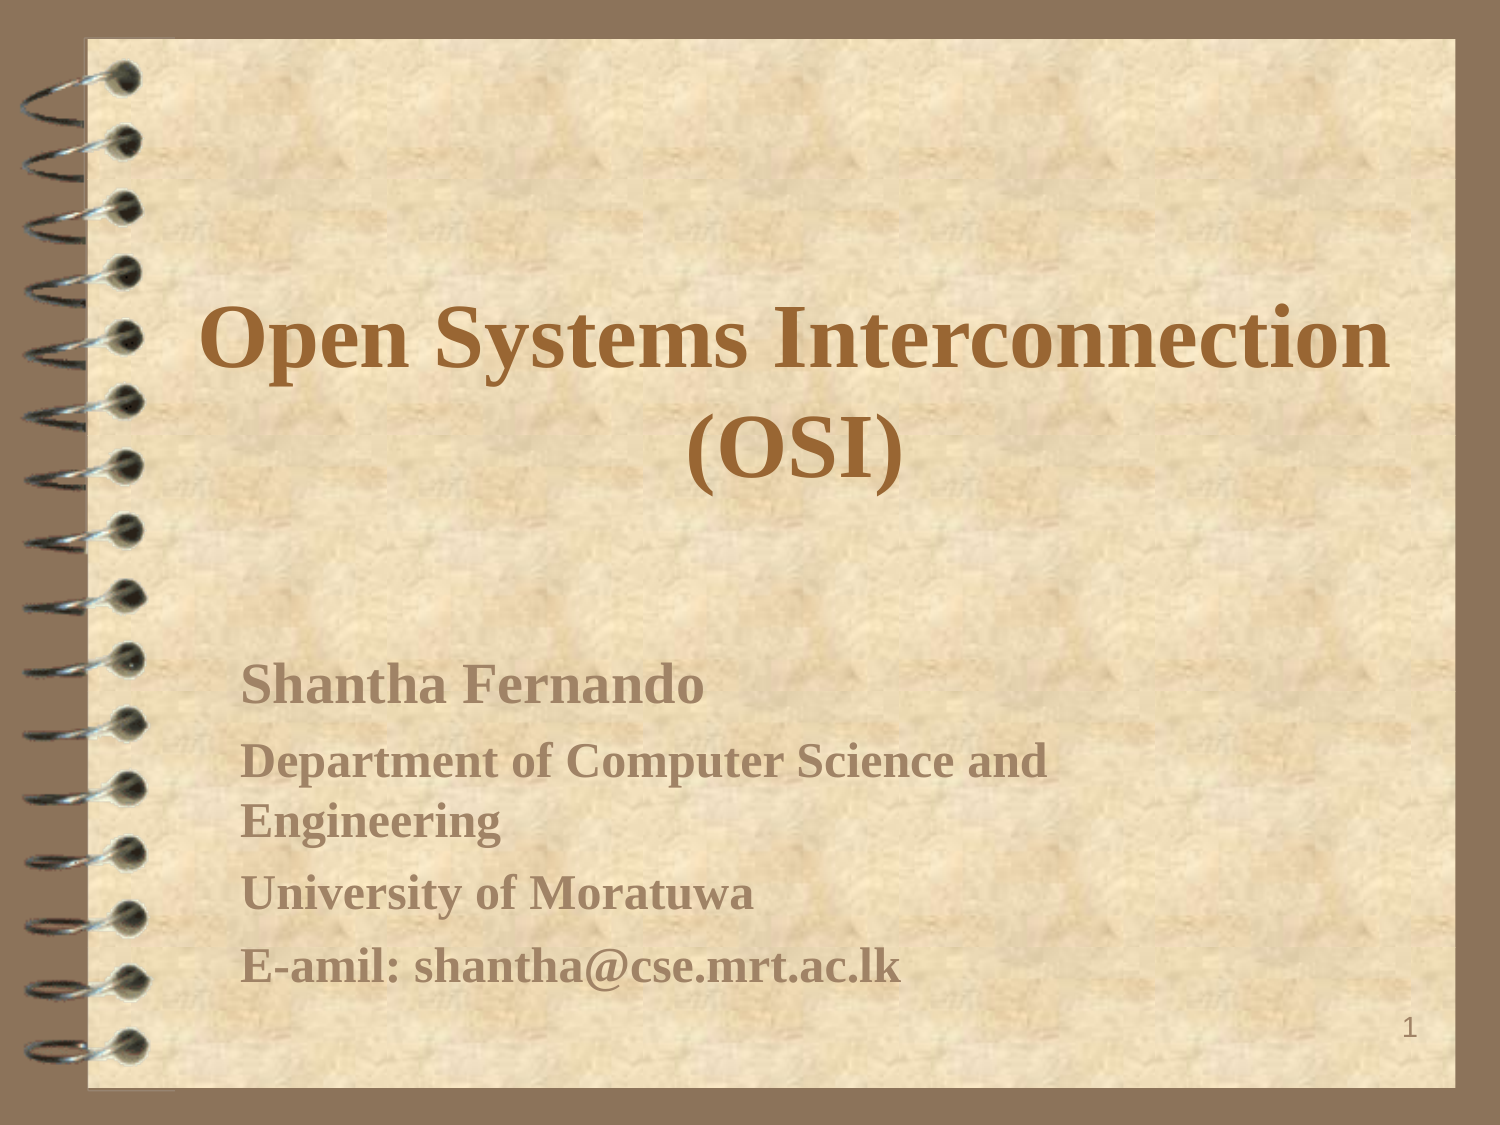

# Open Systems Interconnection (OSI)
Shantha Fernando
Department of Computer Science and Engineering
University of Moratuwa
E-amil: shantha@cse.mrt.ac.lk
1